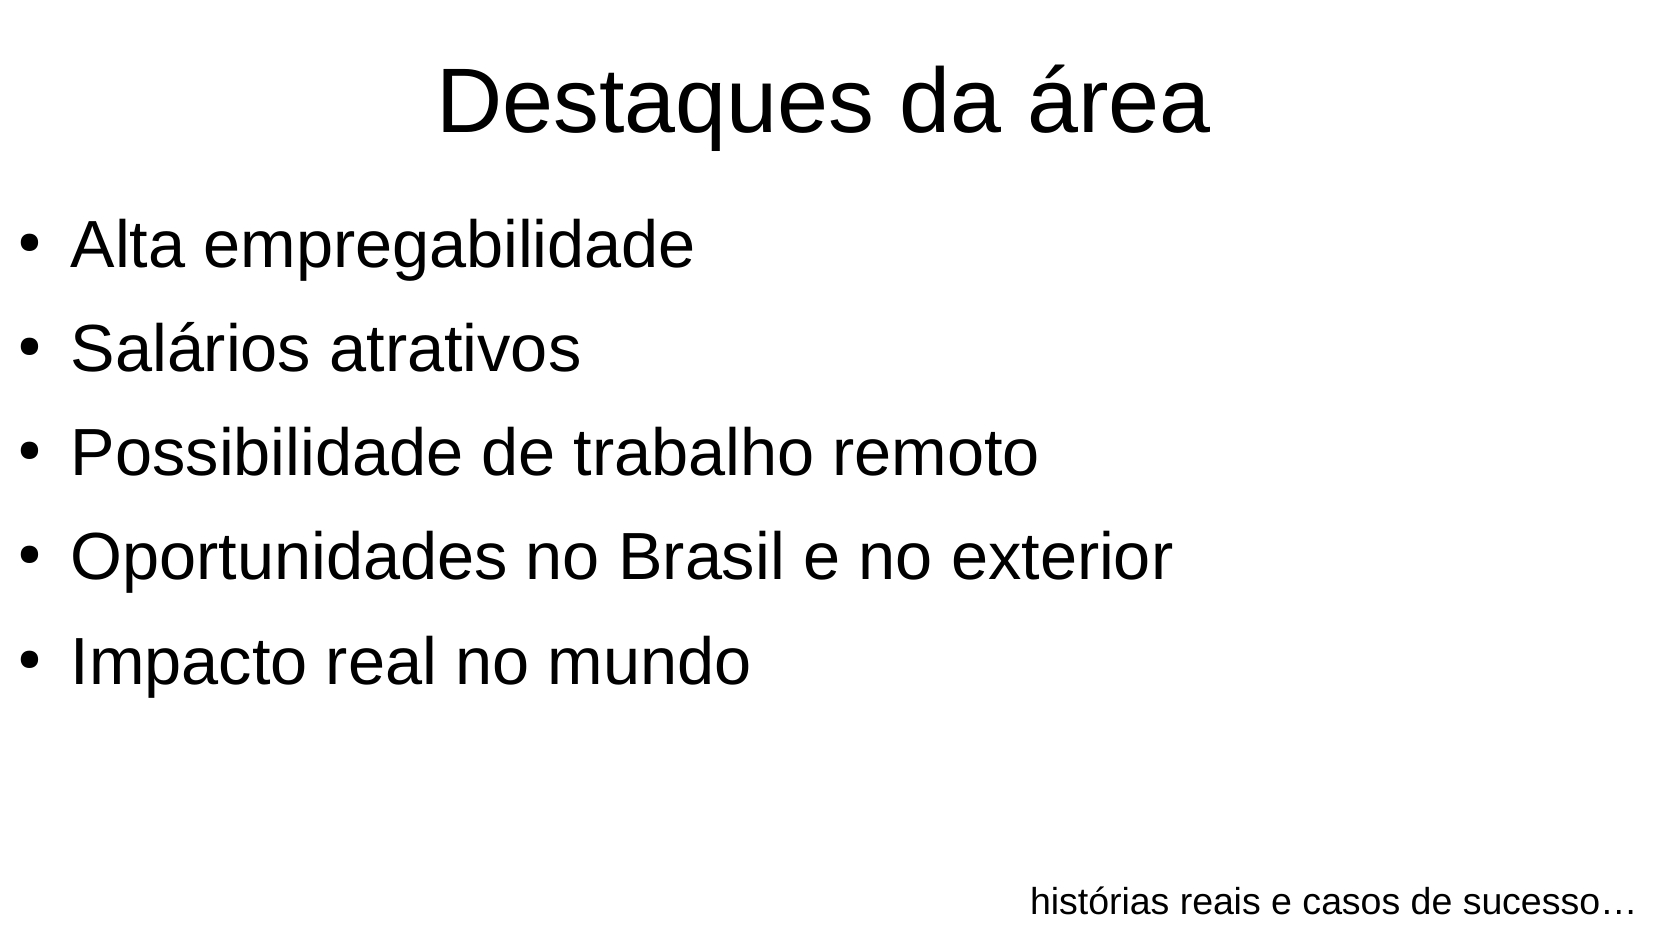

# Destaques da área
Alta empregabilidade
Salários atrativos
Possibilidade de trabalho remoto
Oportunidades no Brasil e no exterior
Impacto real no mundo
histórias reais e casos de sucesso…